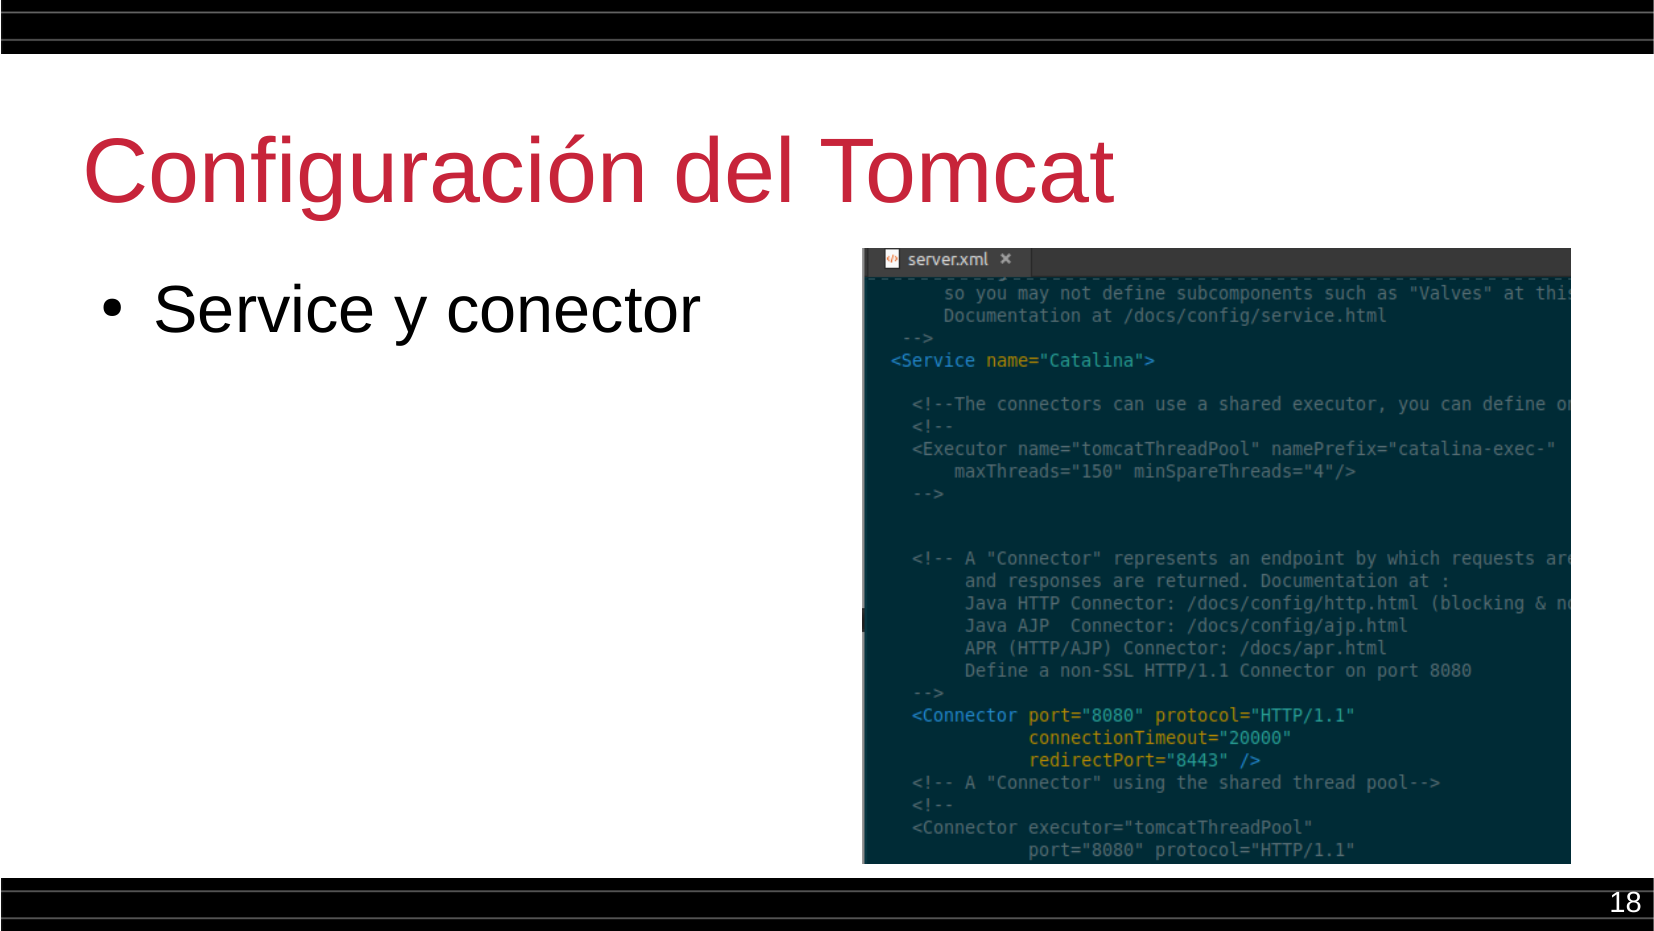

# Configuración del Tomcat
Service y conector